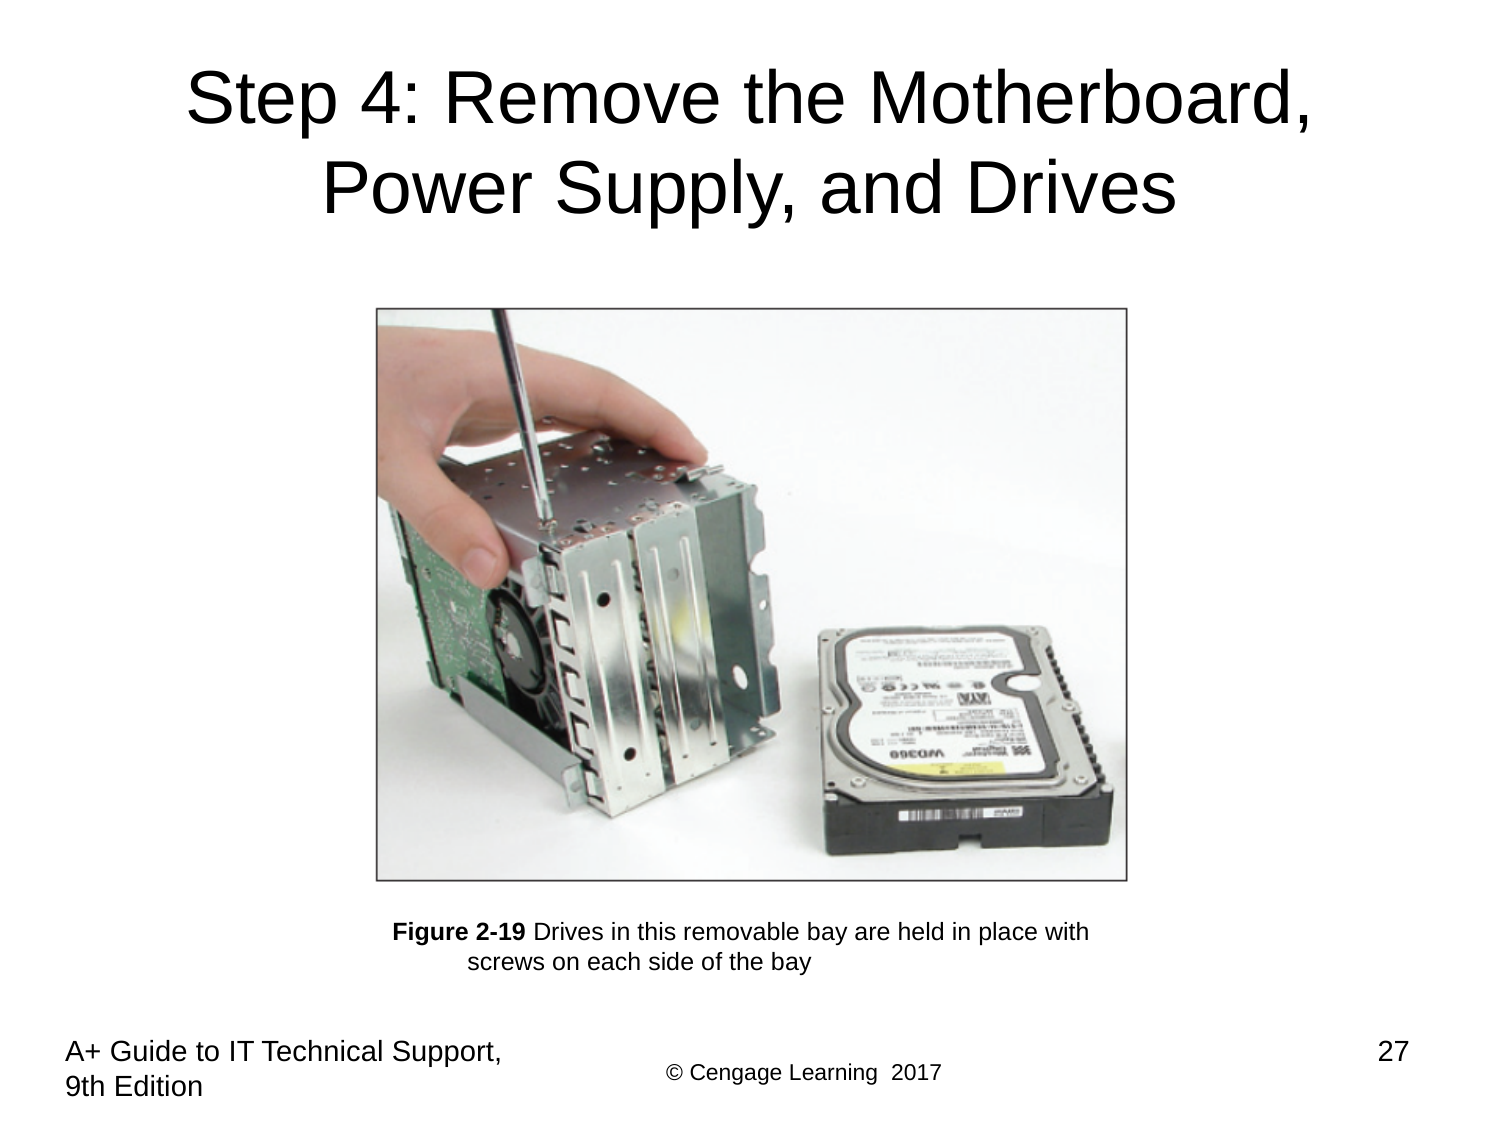

# Step 4: Remove the Motherboard, Power Supply, and Drives
Figure 2-19 Drives in this removable bay are held in place with
	screws on each side of the bay
A+ Guide to IT Technical Support, 9th Edition